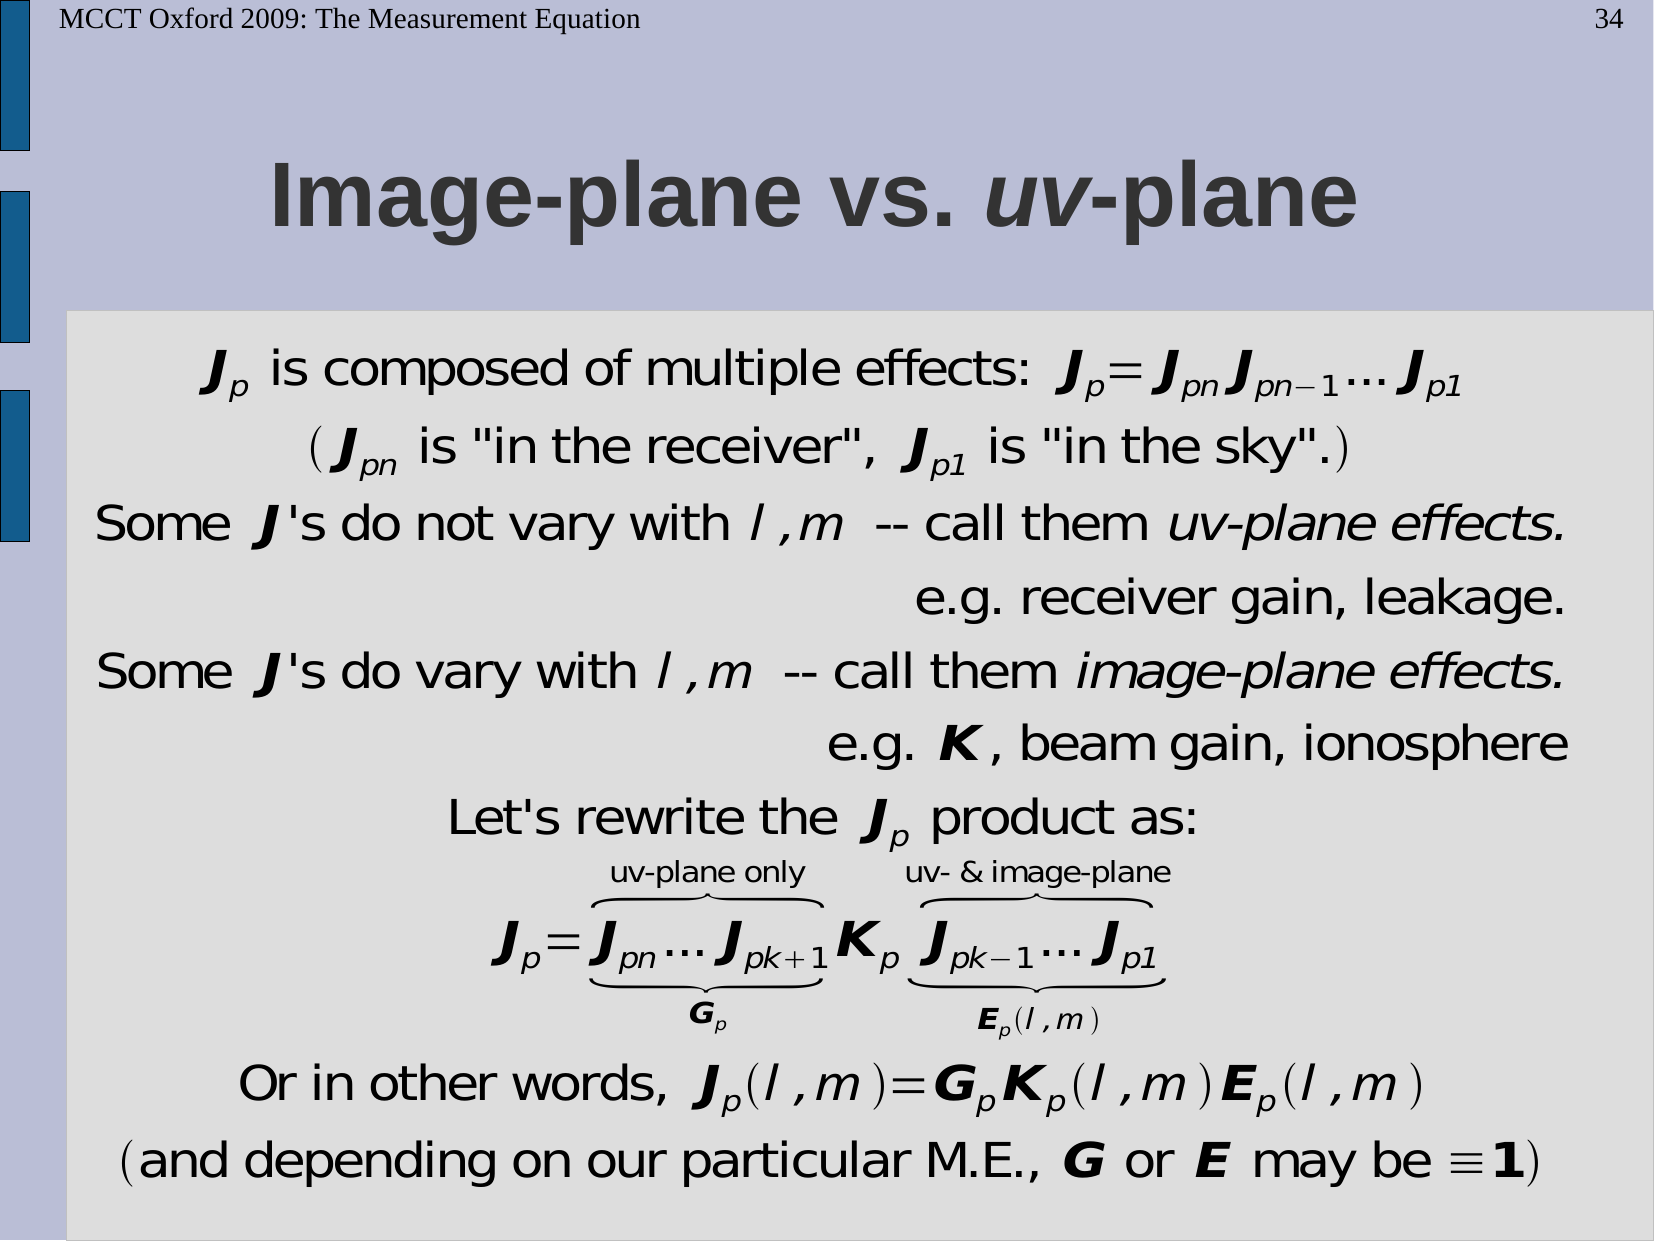

MCCT Oxford 2009: The Measurement Equation
34
# Image-plane vs. uv-plane